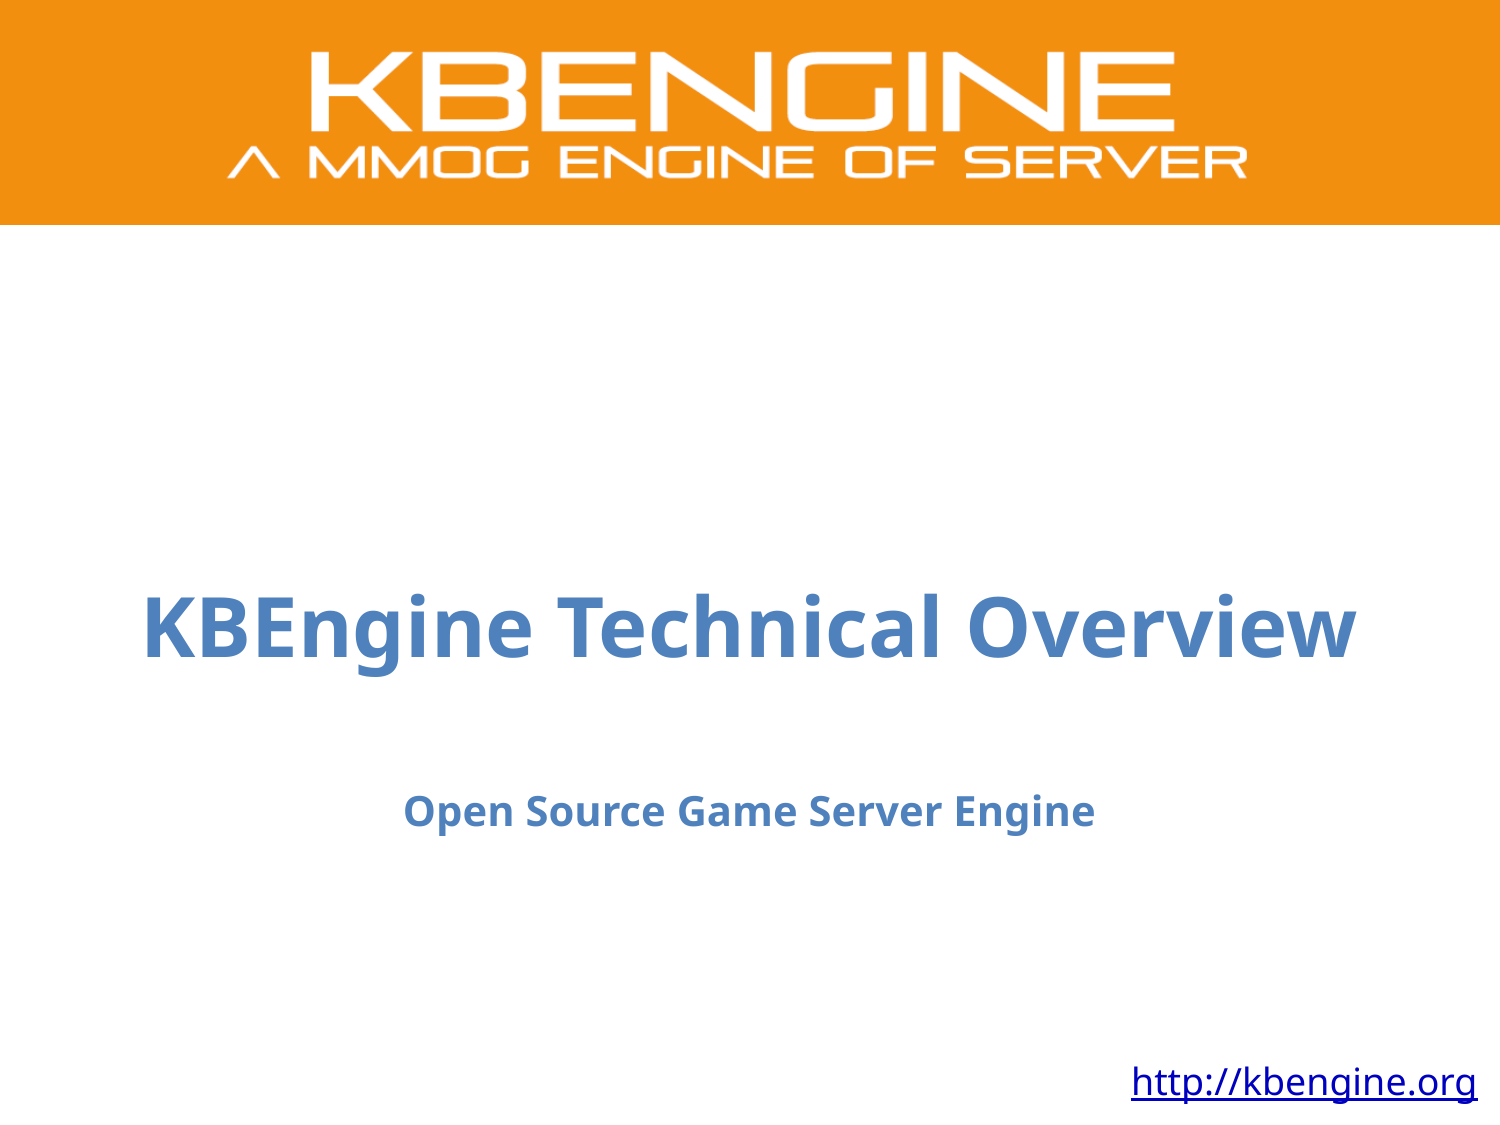

# KBEngine Technical Overview Open Source Game Server Engine
http://kbengine.org